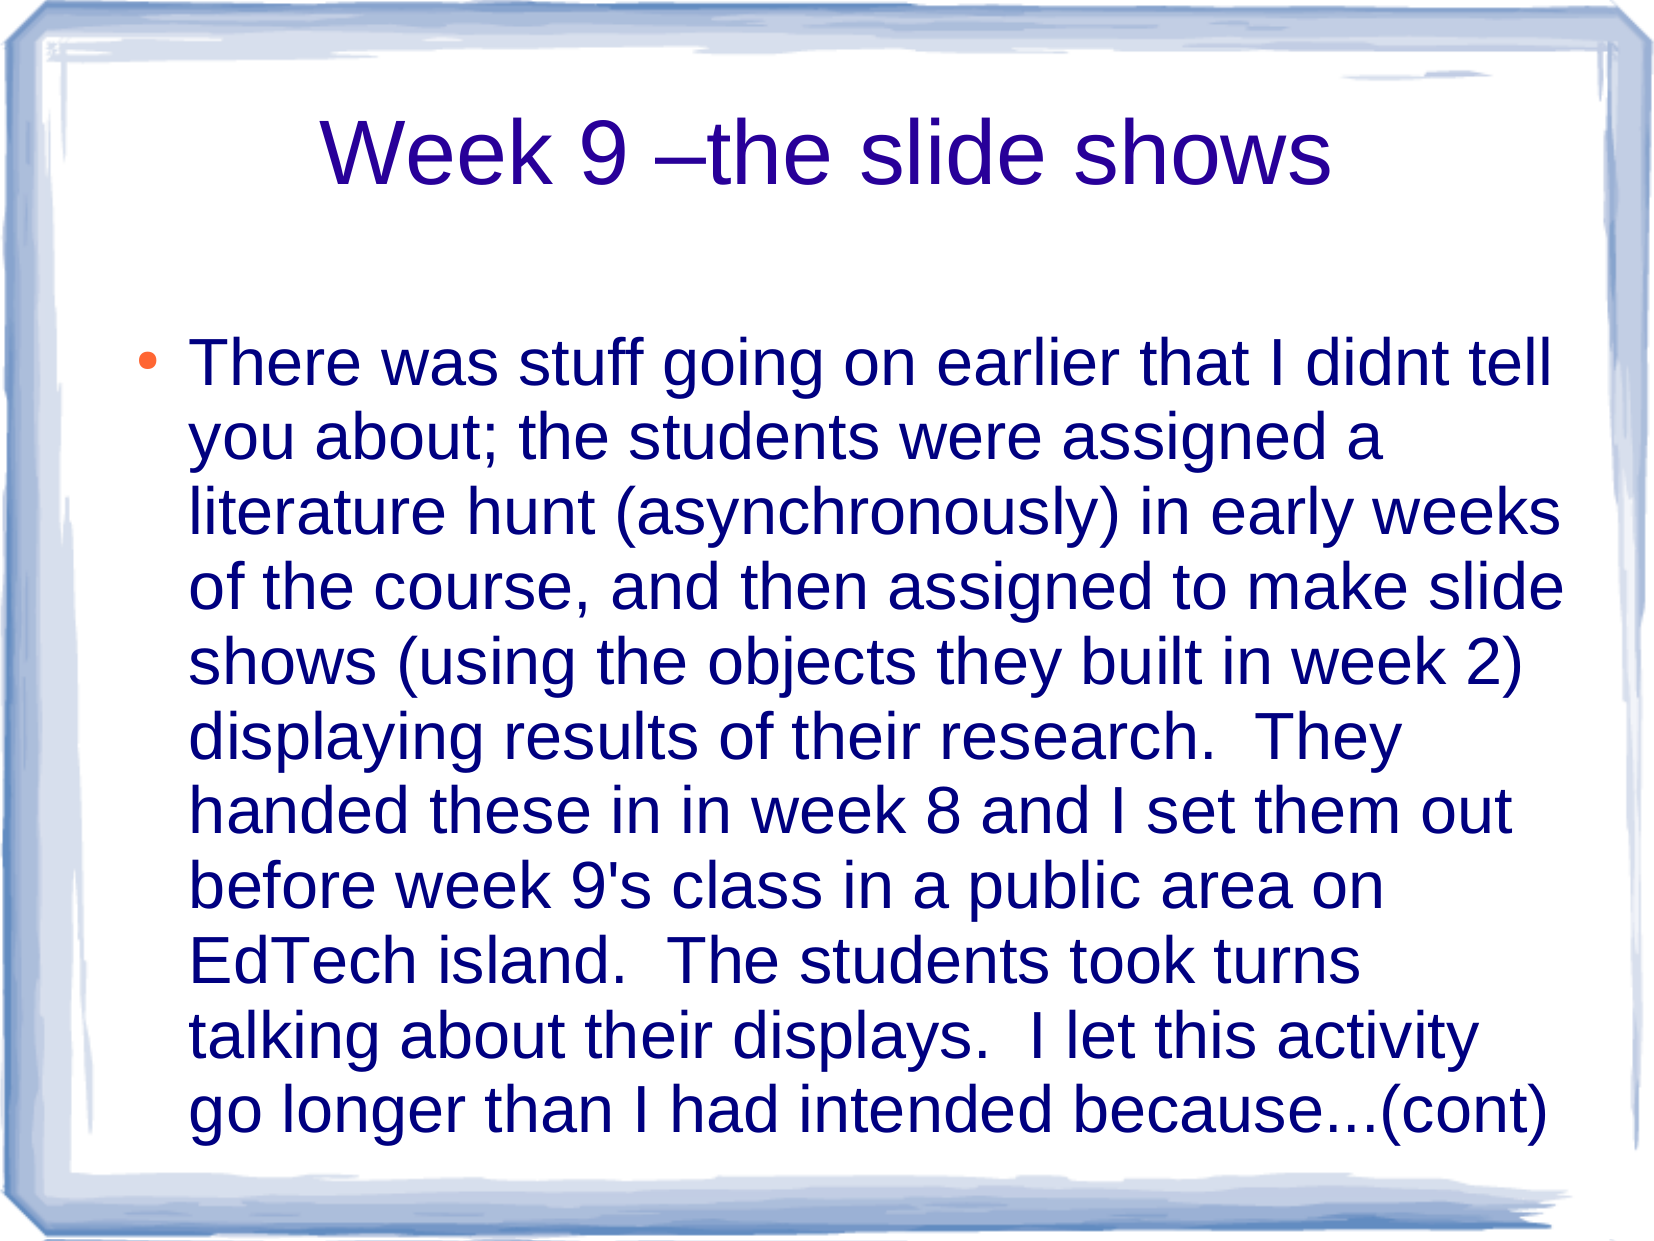

# Week 9 –the slide shows
There was stuff going on earlier that I didnt tell you about; the students were assigned a literature hunt (asynchronously) in early weeks of the course, and then assigned to make slide shows (using the objects they built in week 2) displaying results of their research. They handed these in in week 8 and I set them out before week 9's class in a public area on EdTech island. The students took turns talking about their displays. I let this activity go longer than I had intended because...(cont)